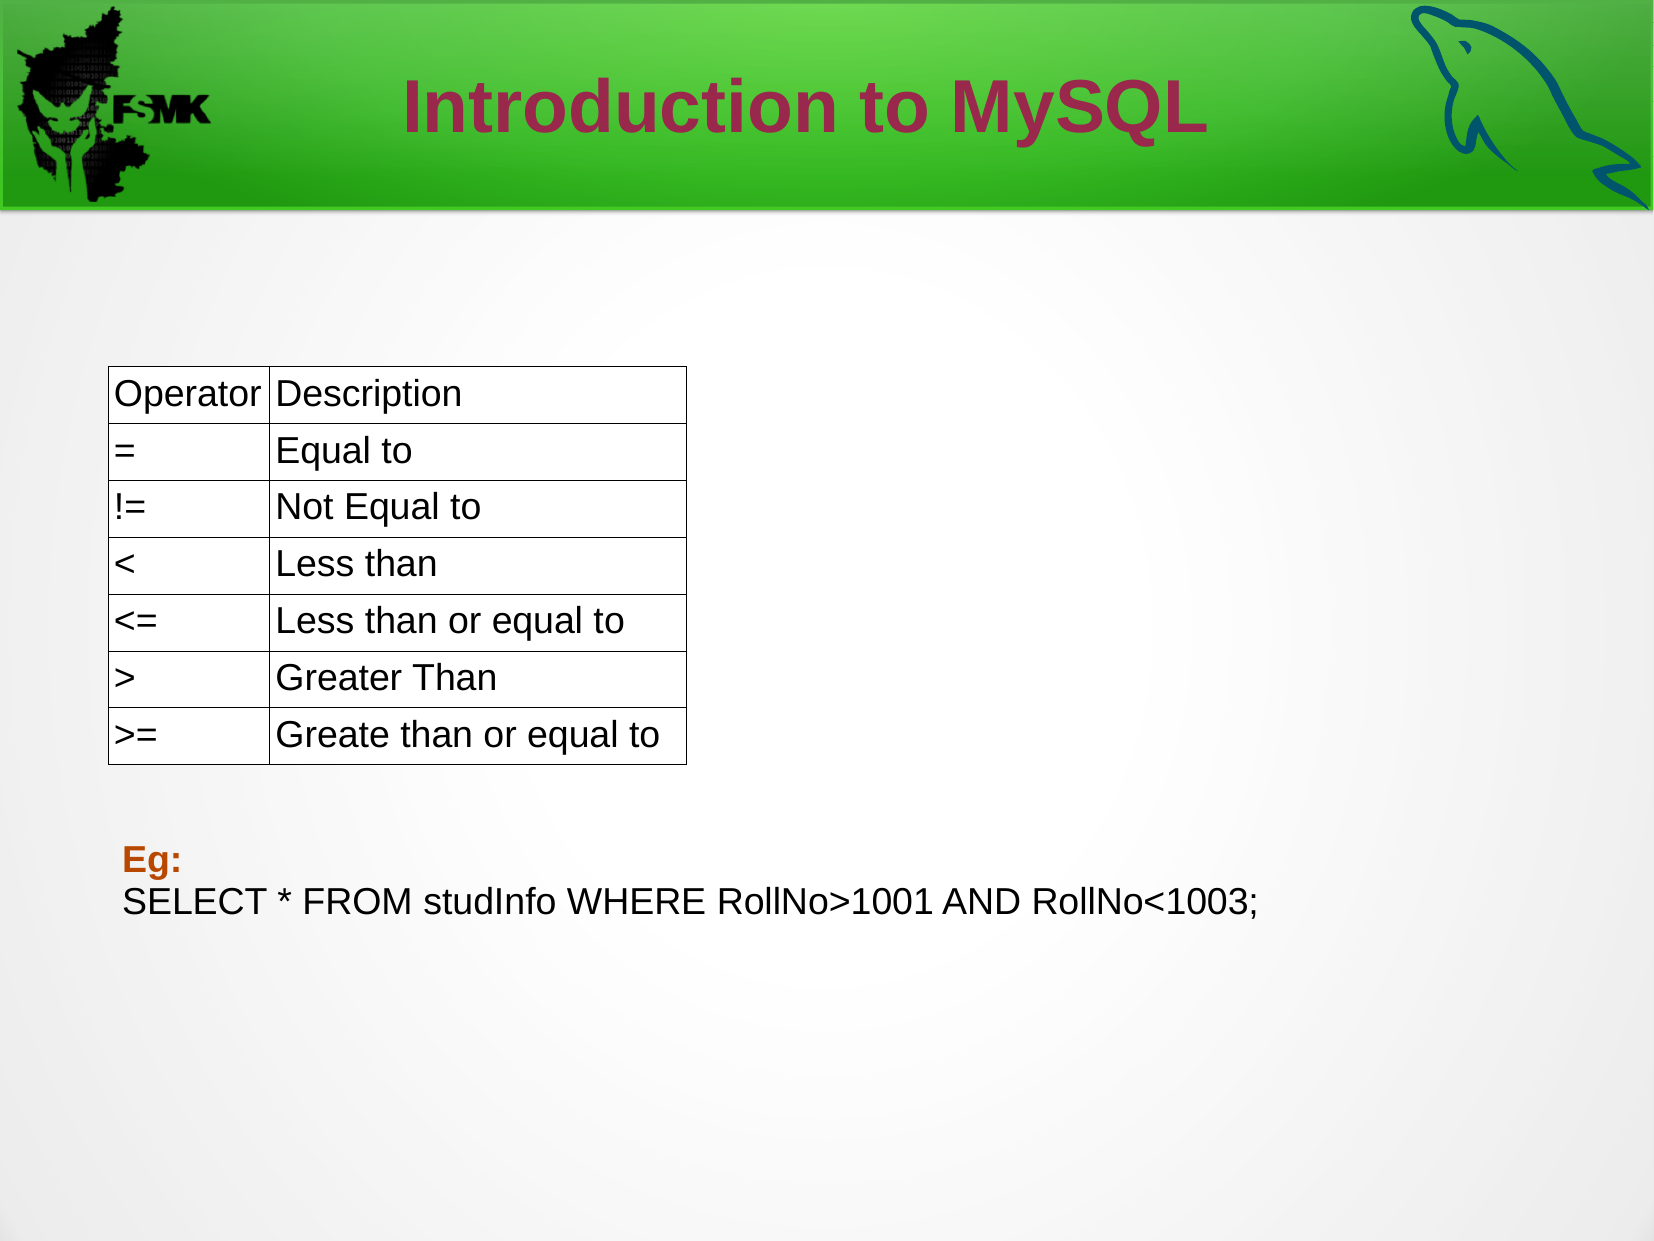

# Introduction to MySQL
| Operator | Description |
| --- | --- |
| = | Equal to |
| != | Not Equal to |
| < | Less than |
| <= | Less than or equal to |
| > | Greater Than |
| >= | Greate than or equal to |
Eg:
SELECT * FROM studInfo WHERE RollNo>1001 AND RollNo<1003;